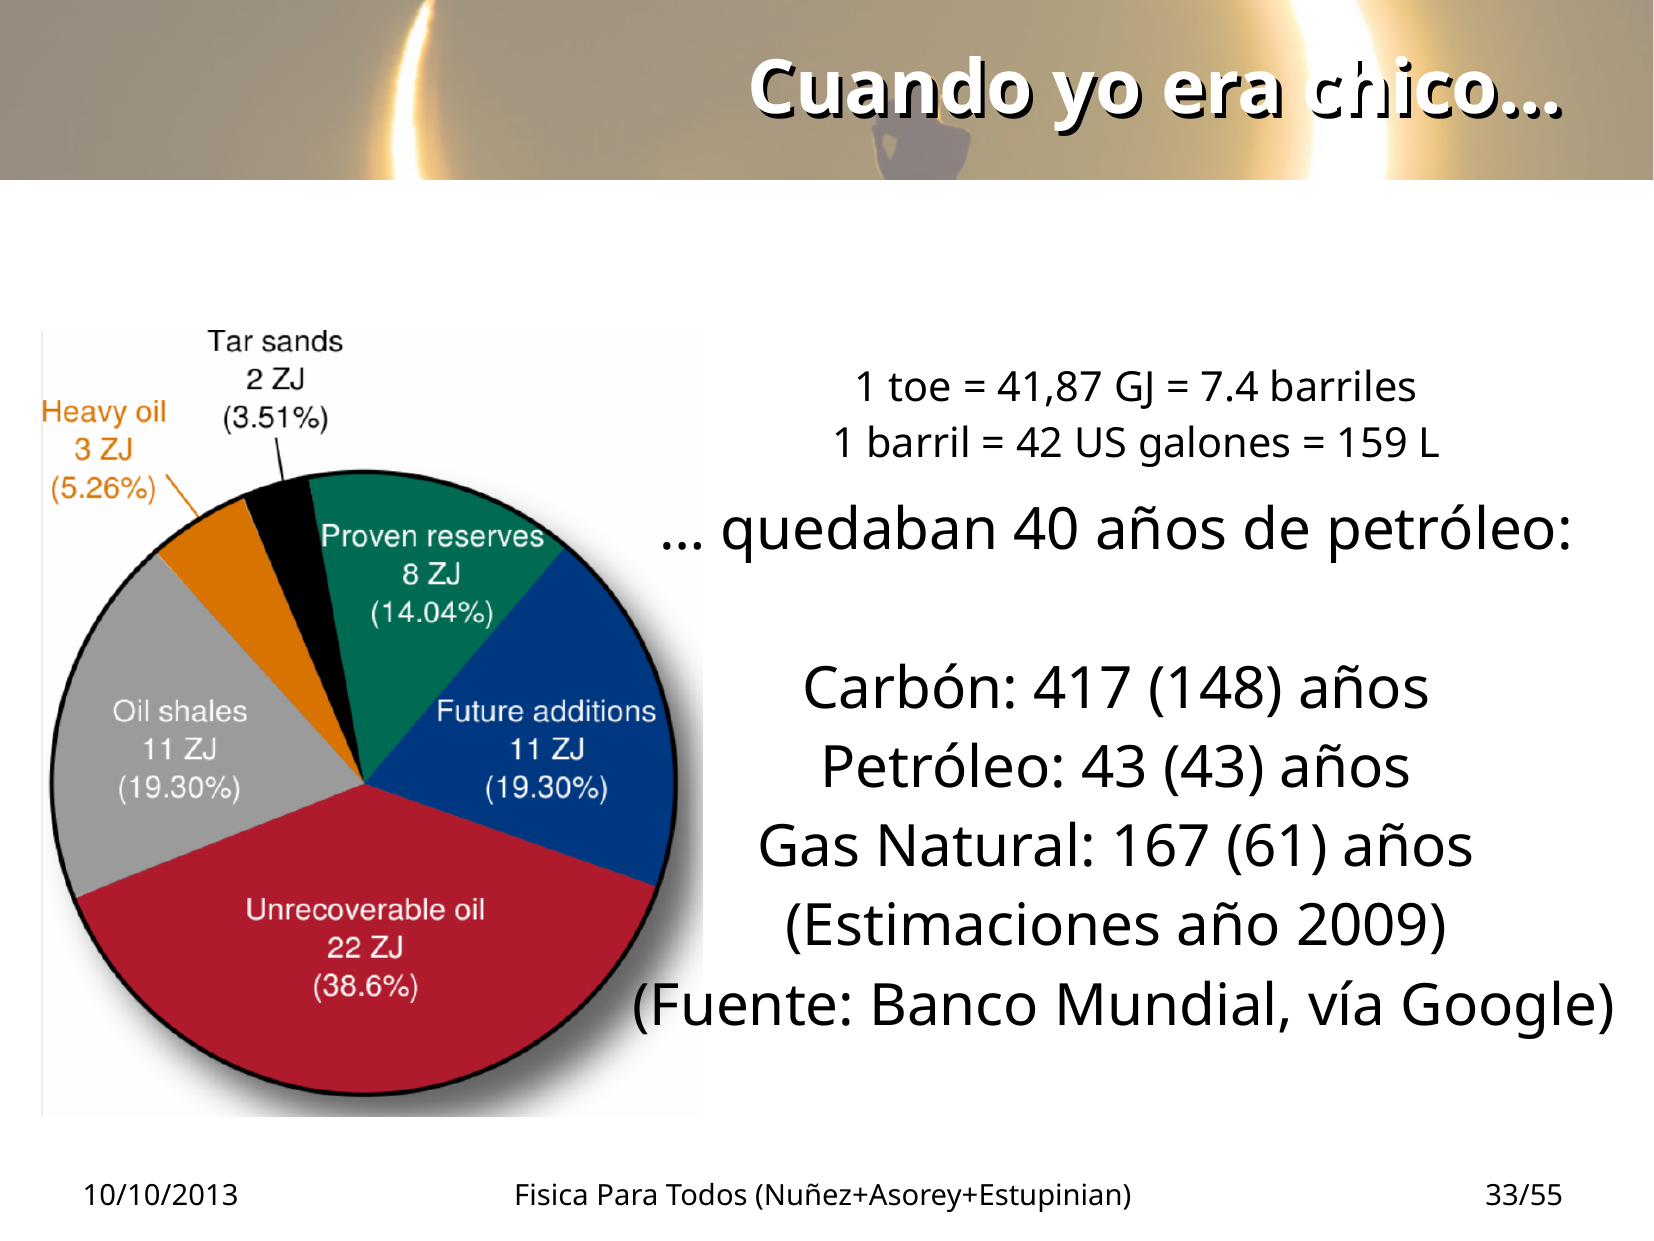

# Cuando yo era chico...
1 toe = 41,87 GJ = 7.4 barriles
1 barril = 42 US galones = 159 L
… quedaban 40 años de petróleo:
Carbón: 417 (148) años
Petróleo: 43 (43) años
Gas Natural: 167 (61) años
(Estimaciones año 2009)
 (Fuente: Banco Mundial, vía Google)
10/10/2013
Fisica Para Todos (Nuñez+Asorey+Estupinian)
33